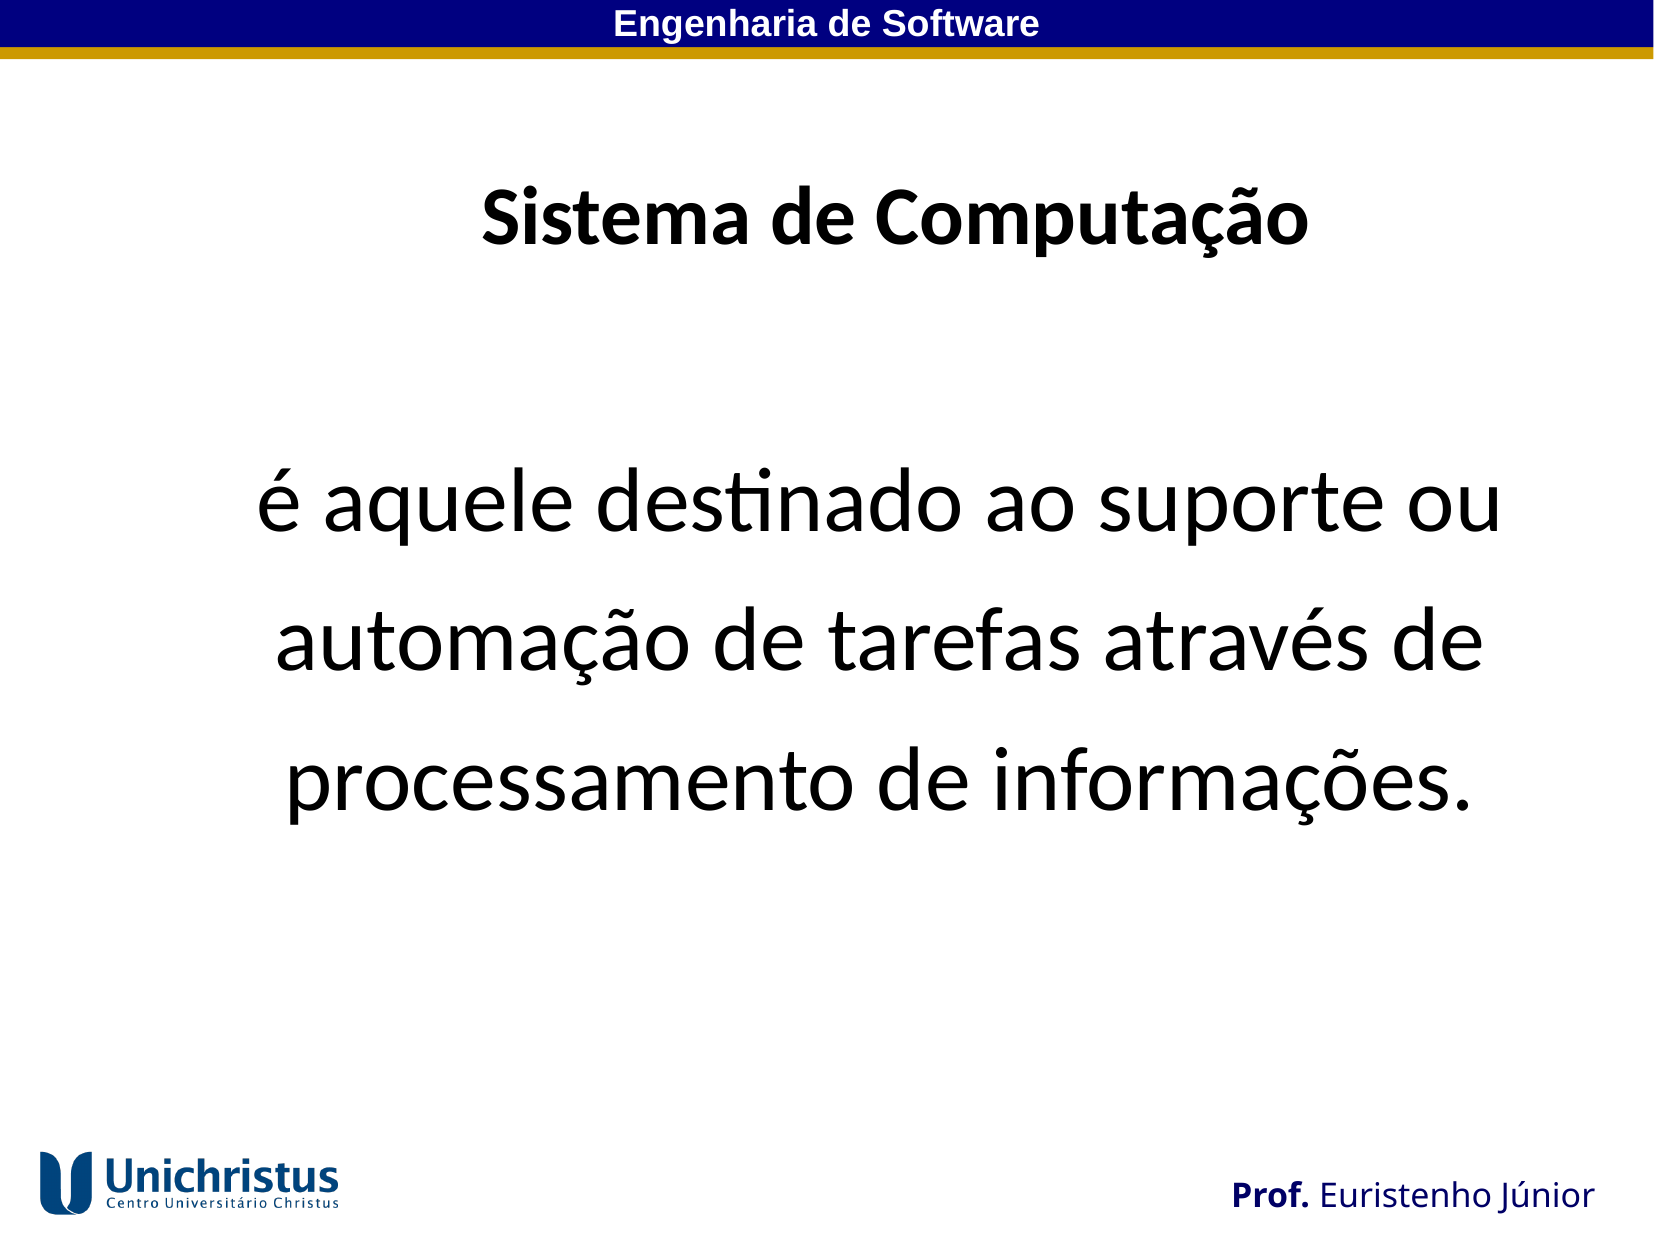

Engenharia de Software
# Sistema de Computação
é aquele destinado ao suporte ou
automação de tarefas através de
processamento de informações.
Prof. Euristenho Júnior